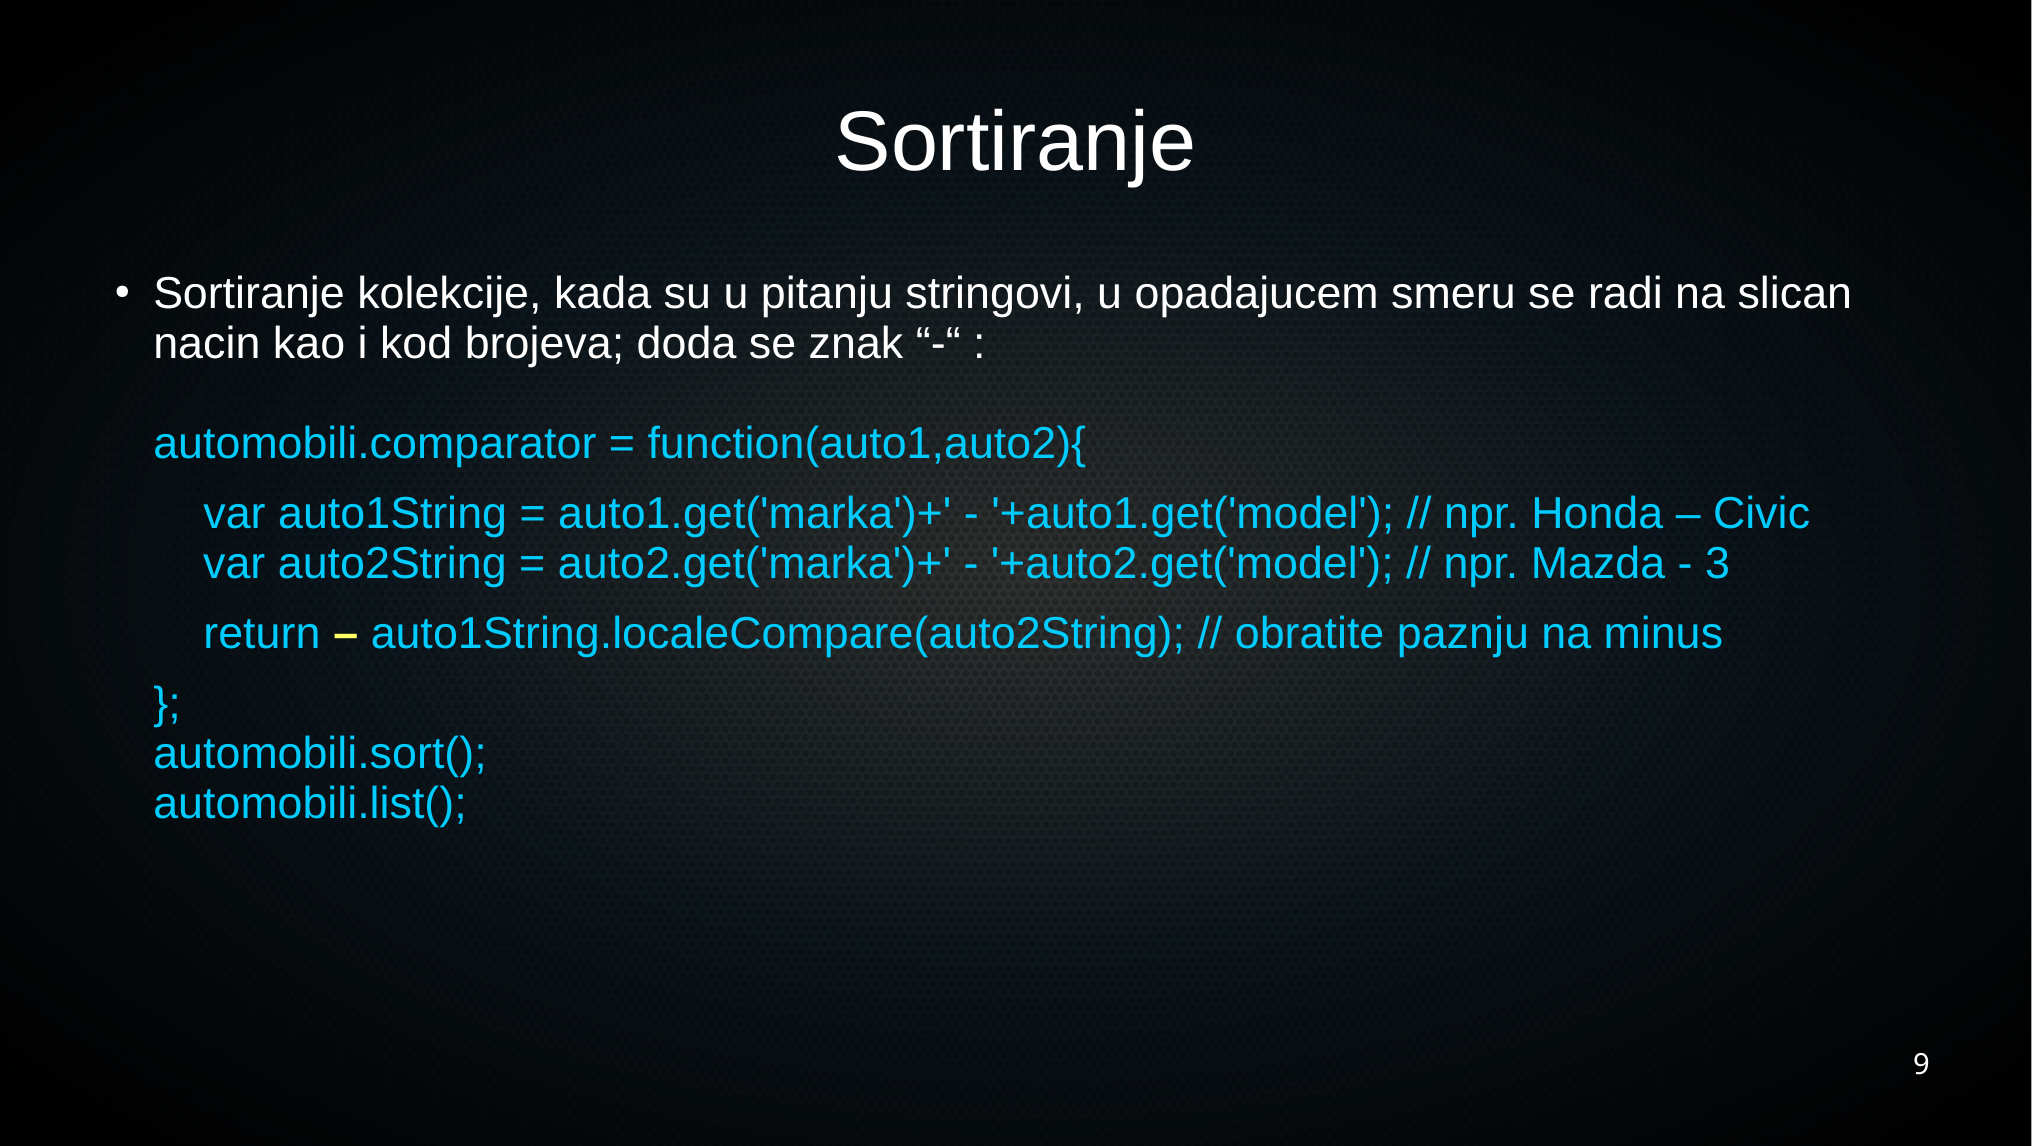

# Sortiranje
Sortiranje kolekcije, kada su u pitanju stringovi, u opadajucem smeru se radi na slican nacin kao i kod brojeva; doda se znak “-“ :
automobili.comparator = function(auto1,auto2){
 var auto1String = auto1.get('marka')+' - '+auto1.get('model'); // npr. Honda – Civic
 var auto2String = auto2.get('marka')+' - '+auto2.get('model'); // npr. Mazda - 3
 return – auto1String.localeCompare(auto2String); // obratite paznju na minus
};
automobili.sort();
automobili.list();
9